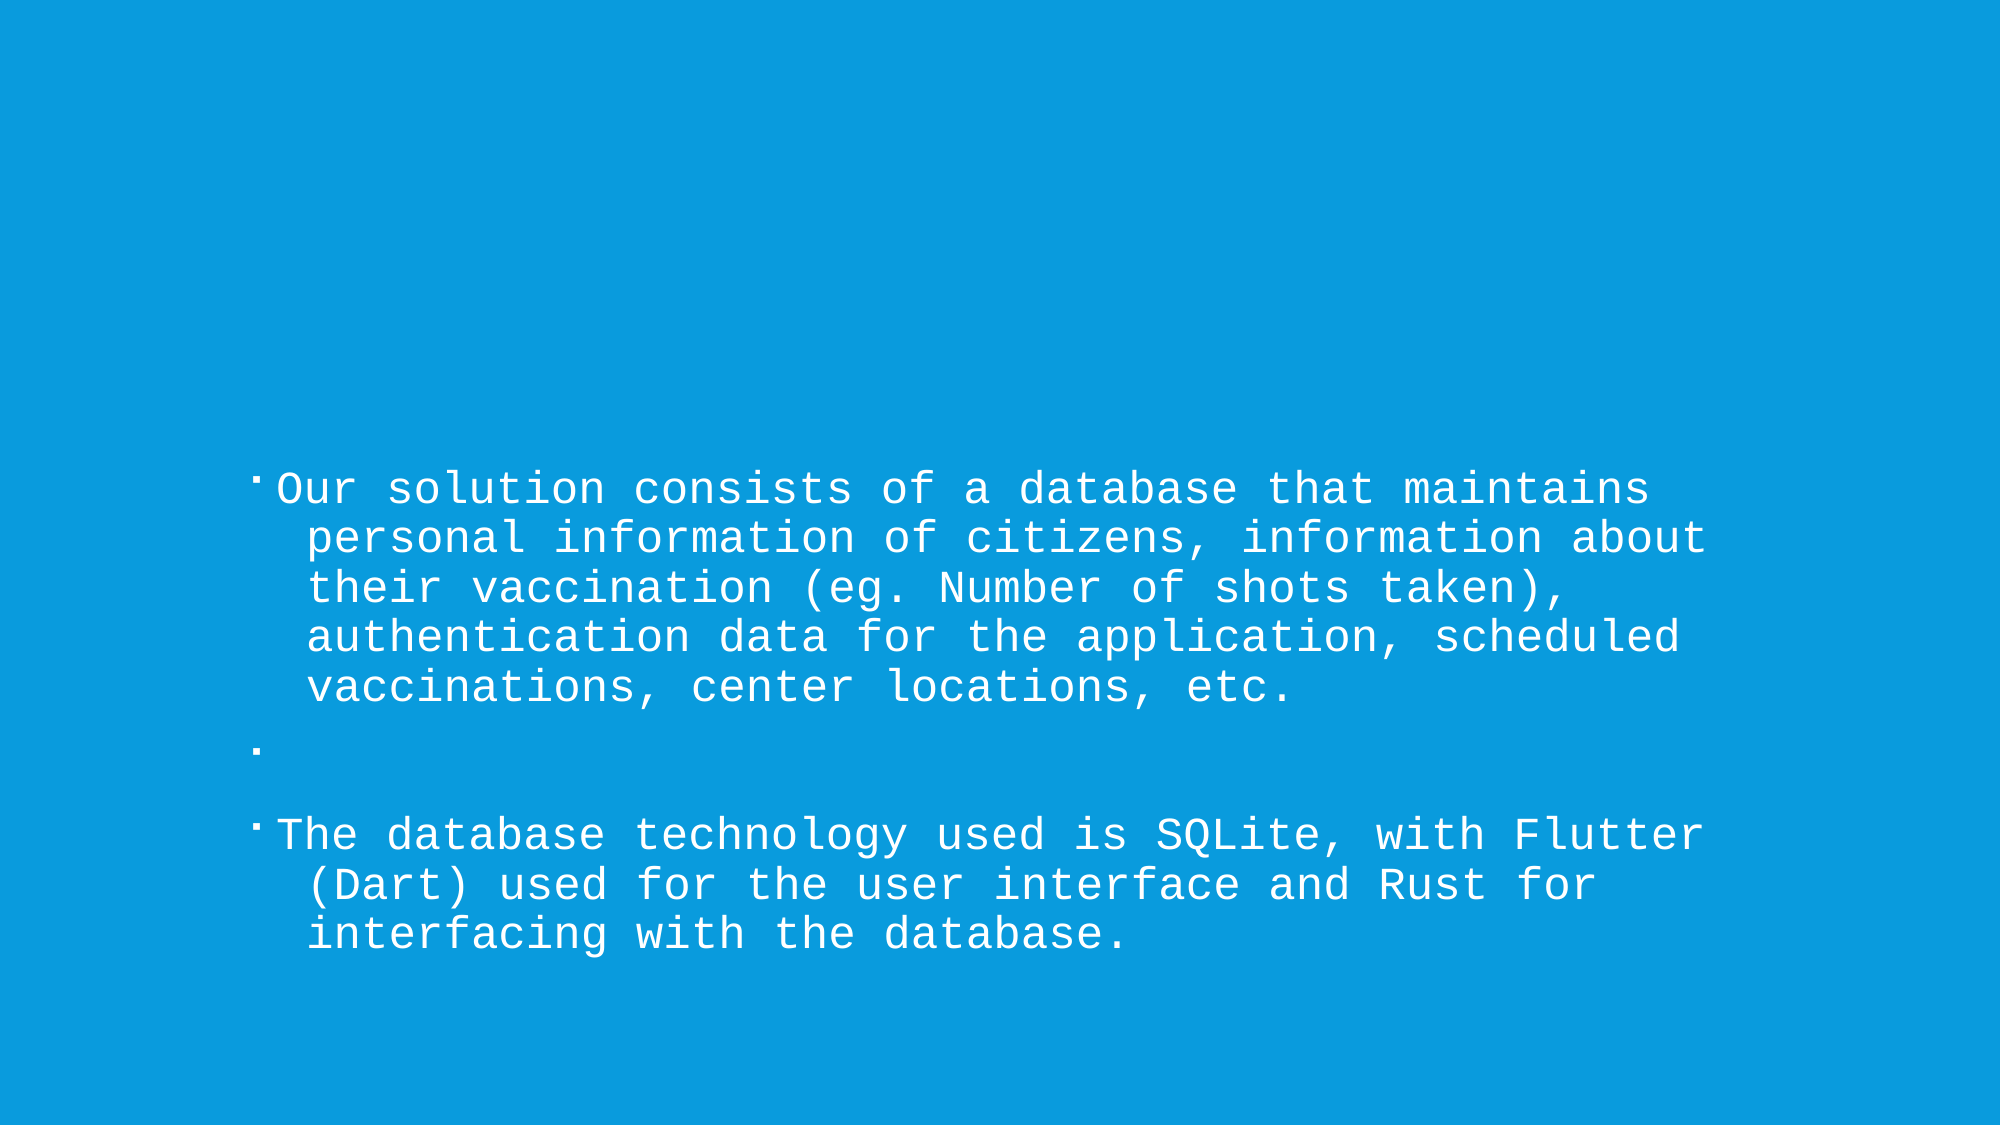

# introduction
Our solution consists of a database that maintains personal information of citizens, information about their vaccination (eg. Number of shots taken), authentication data for the application, scheduled vaccinations, center locations, etc.
The database technology used is SQLite, with Flutter (Dart) used for the user interface and Rust for interfacing with the database.